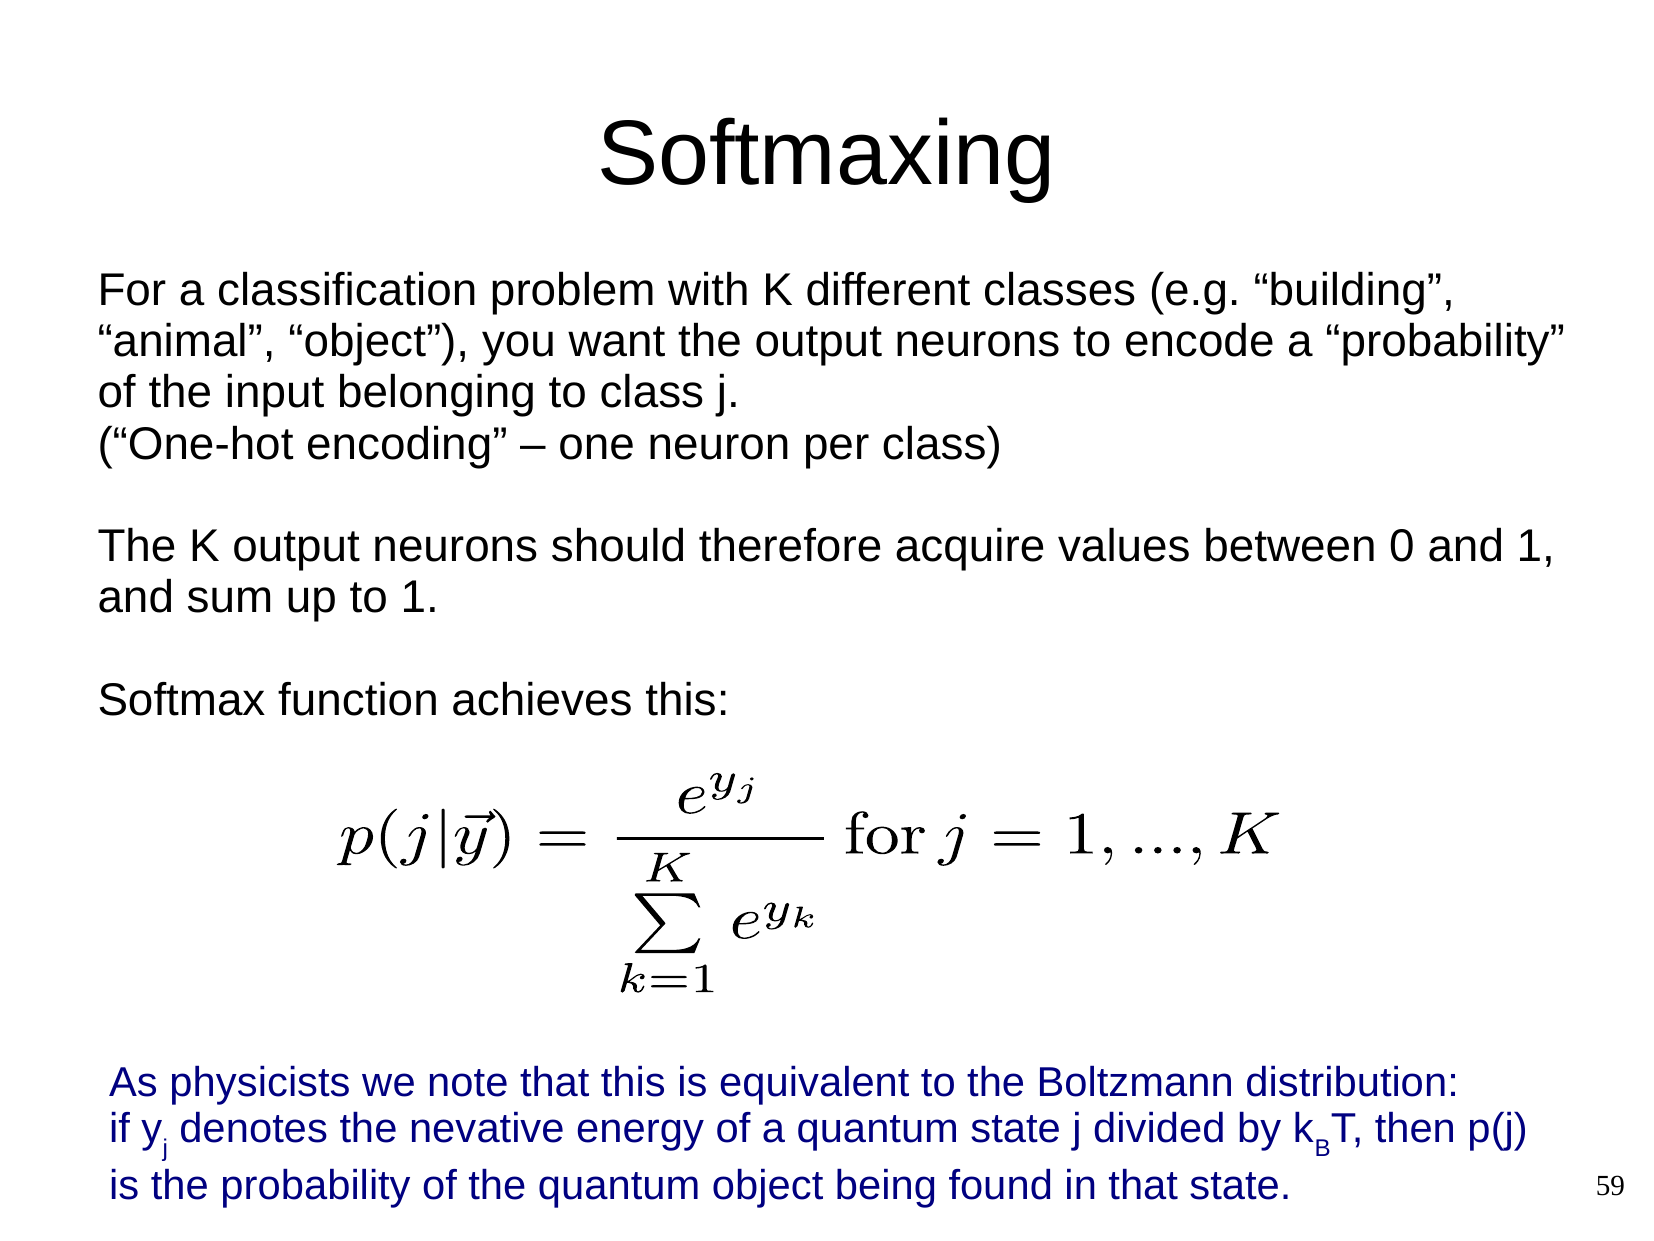

# Softmaxing
For a classification problem with K different classes (e.g. “building”, “animal”, “object”), you want the output neurons to encode a “probability” of the input belonging to class j.
(“One-hot encoding” – one neuron per class)
The K output neurons should therefore acquire values between 0 and 1, and sum up to 1.
Softmax function achieves this:
As physicists we note that this is equivalent to the Boltzmann distribution:
if yj denotes the nevative energy of a quantum state j divided by kBT, then p(j) is the probability of the quantum object being found in that state.
59